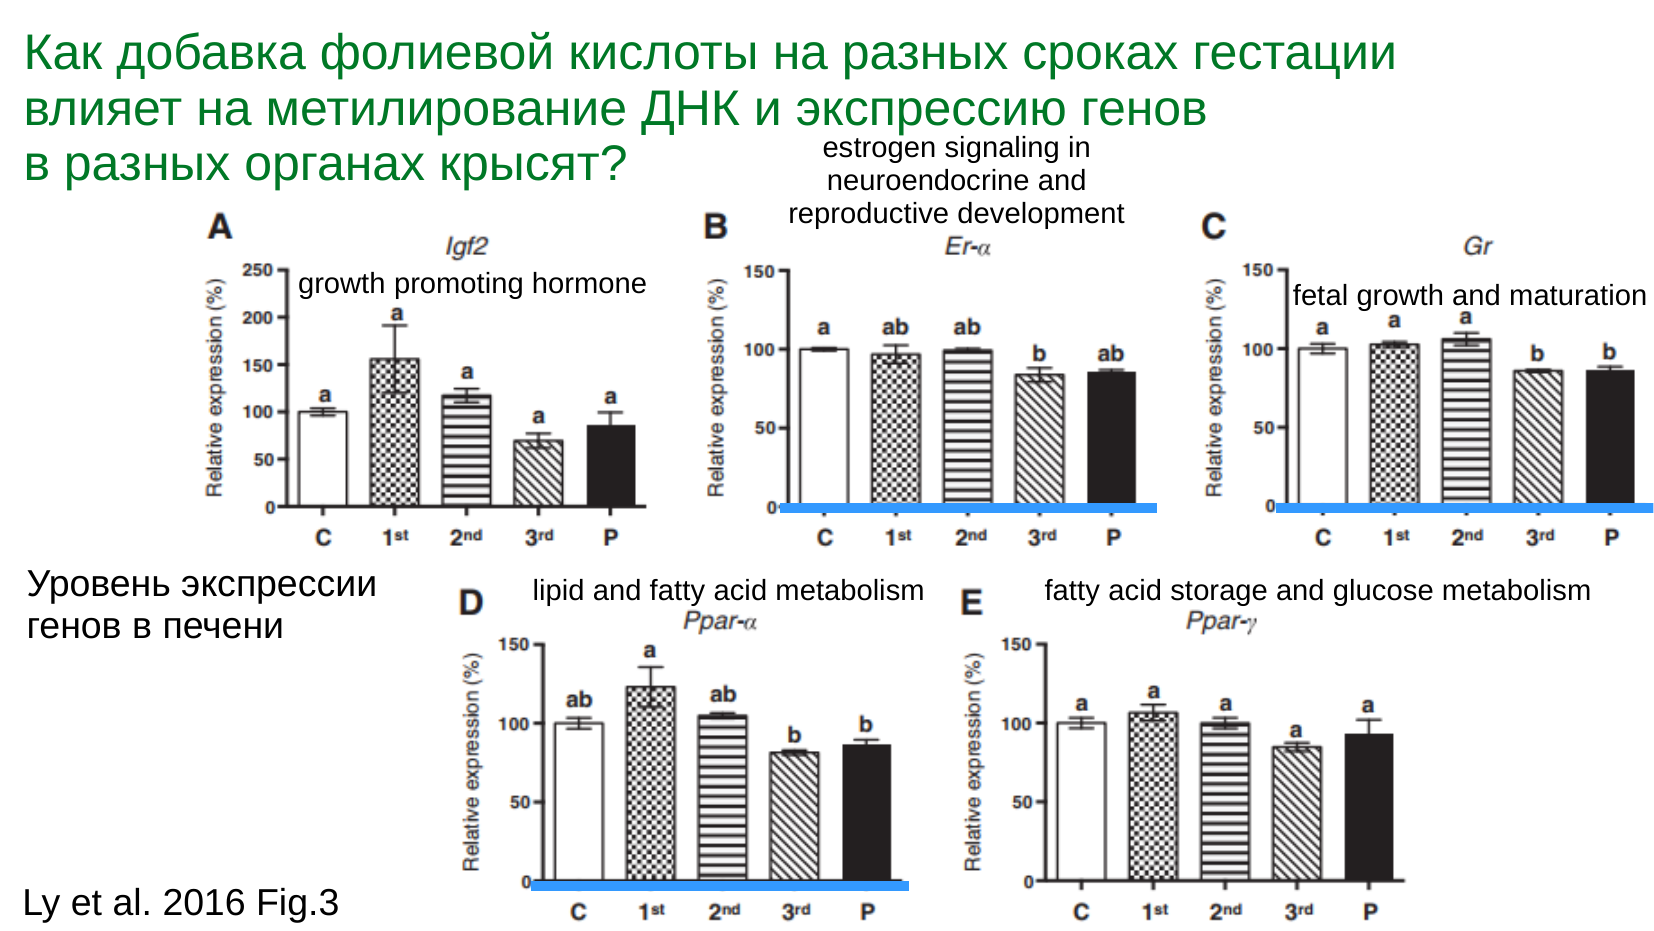

# Как добавка фолиевой кислоты на разных сроках гестации влияет на метилирование ДНК и экспрессию генов в разных органах крысят?
estrogen signaling in neuroendocrine and reproductive development
growth promoting hormone
fetal growth and maturation
Уровень экспрессии генов в печени
 lipid and fatty acid metabolism
fatty acid storage and glucose metabolism
Ly et al. 2016 Fig.3